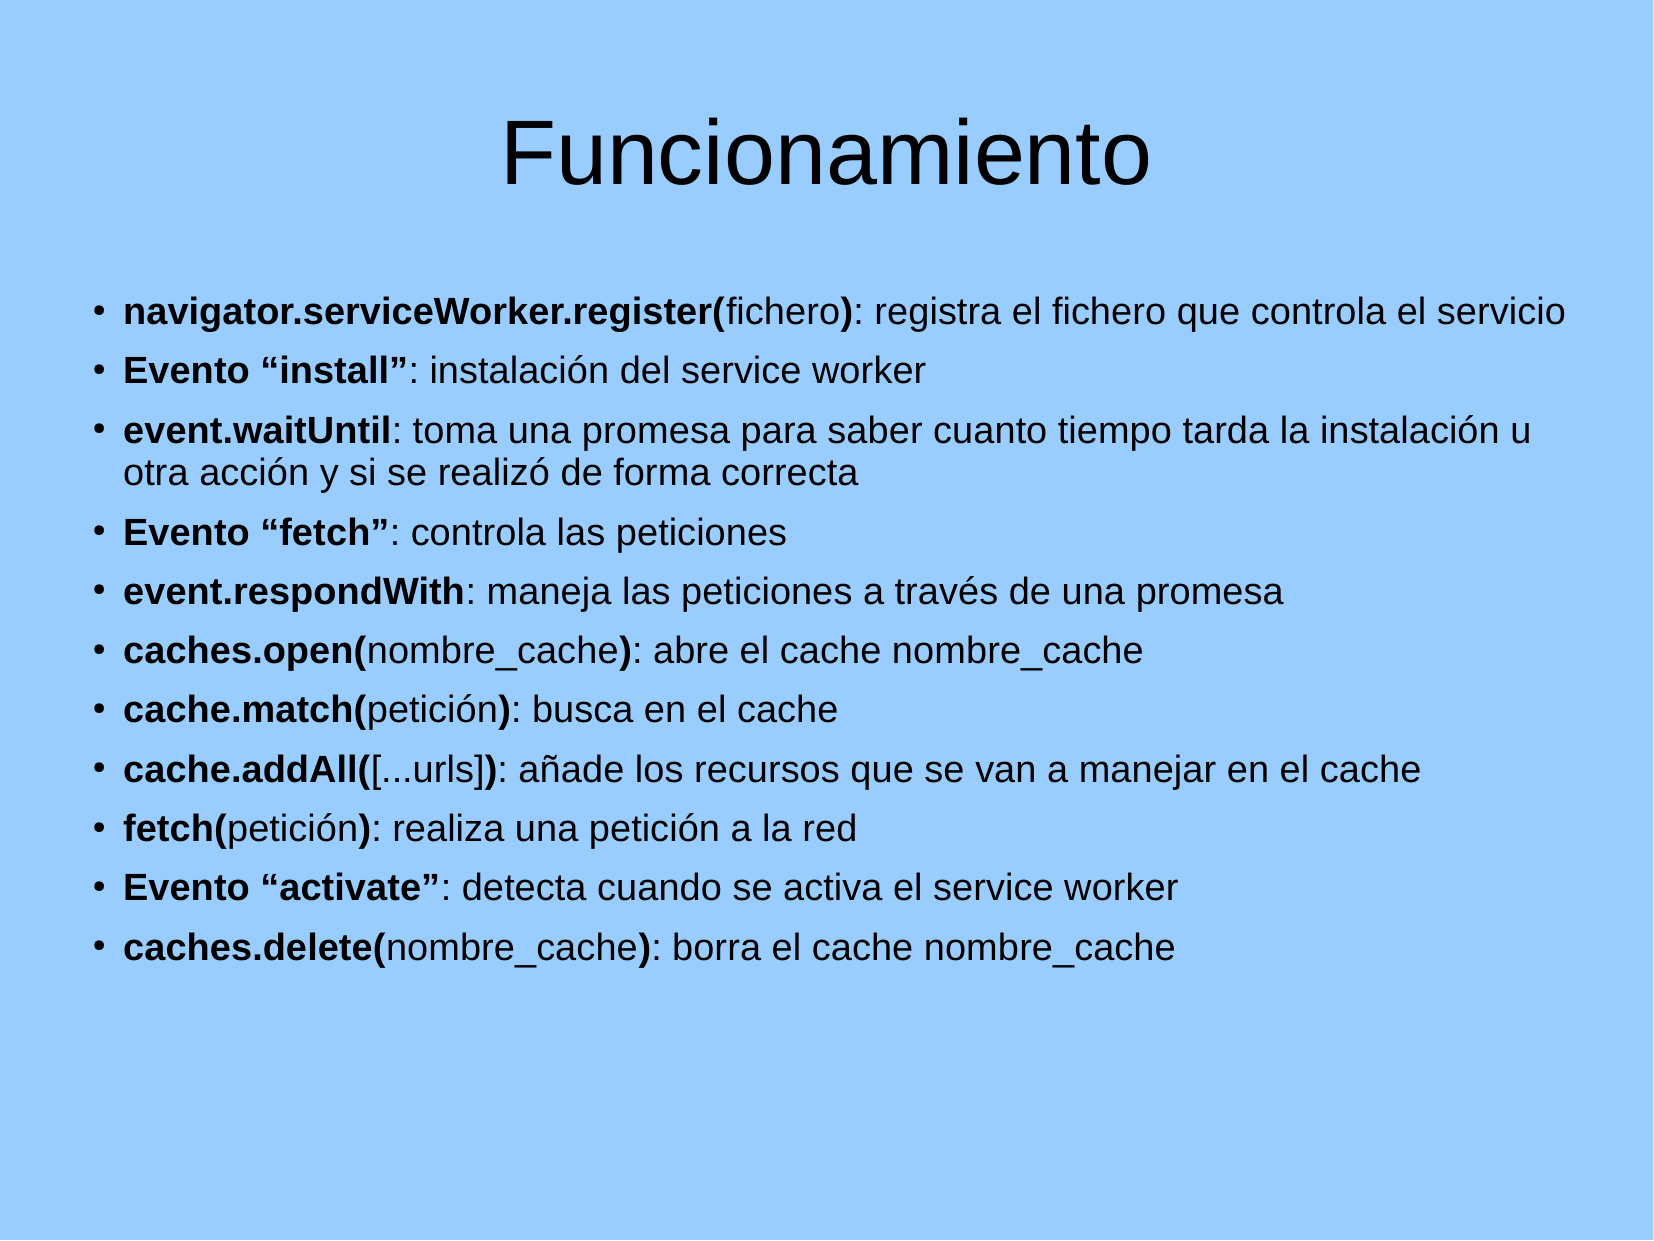

# Funcionamiento
navigator.serviceWorker.register(fichero): registra el fichero que controla el servicio
Evento “install”: instalación del service worker
event.waitUntil: toma una promesa para saber cuanto tiempo tarda la instalación u otra acción y si se realizó de forma correcta
Evento “fetch”: controla las peticiones
event.respondWith: maneja las peticiones a través de una promesa
caches.open(nombre_cache): abre el cache nombre_cache
cache.match(petición): busca en el cache
cache.addAll([...urls]): añade los recursos que se van a manejar en el cache
fetch(petición): realiza una petición a la red
Evento “activate”: detecta cuando se activa el service worker
caches.delete(nombre_cache): borra el cache nombre_cache